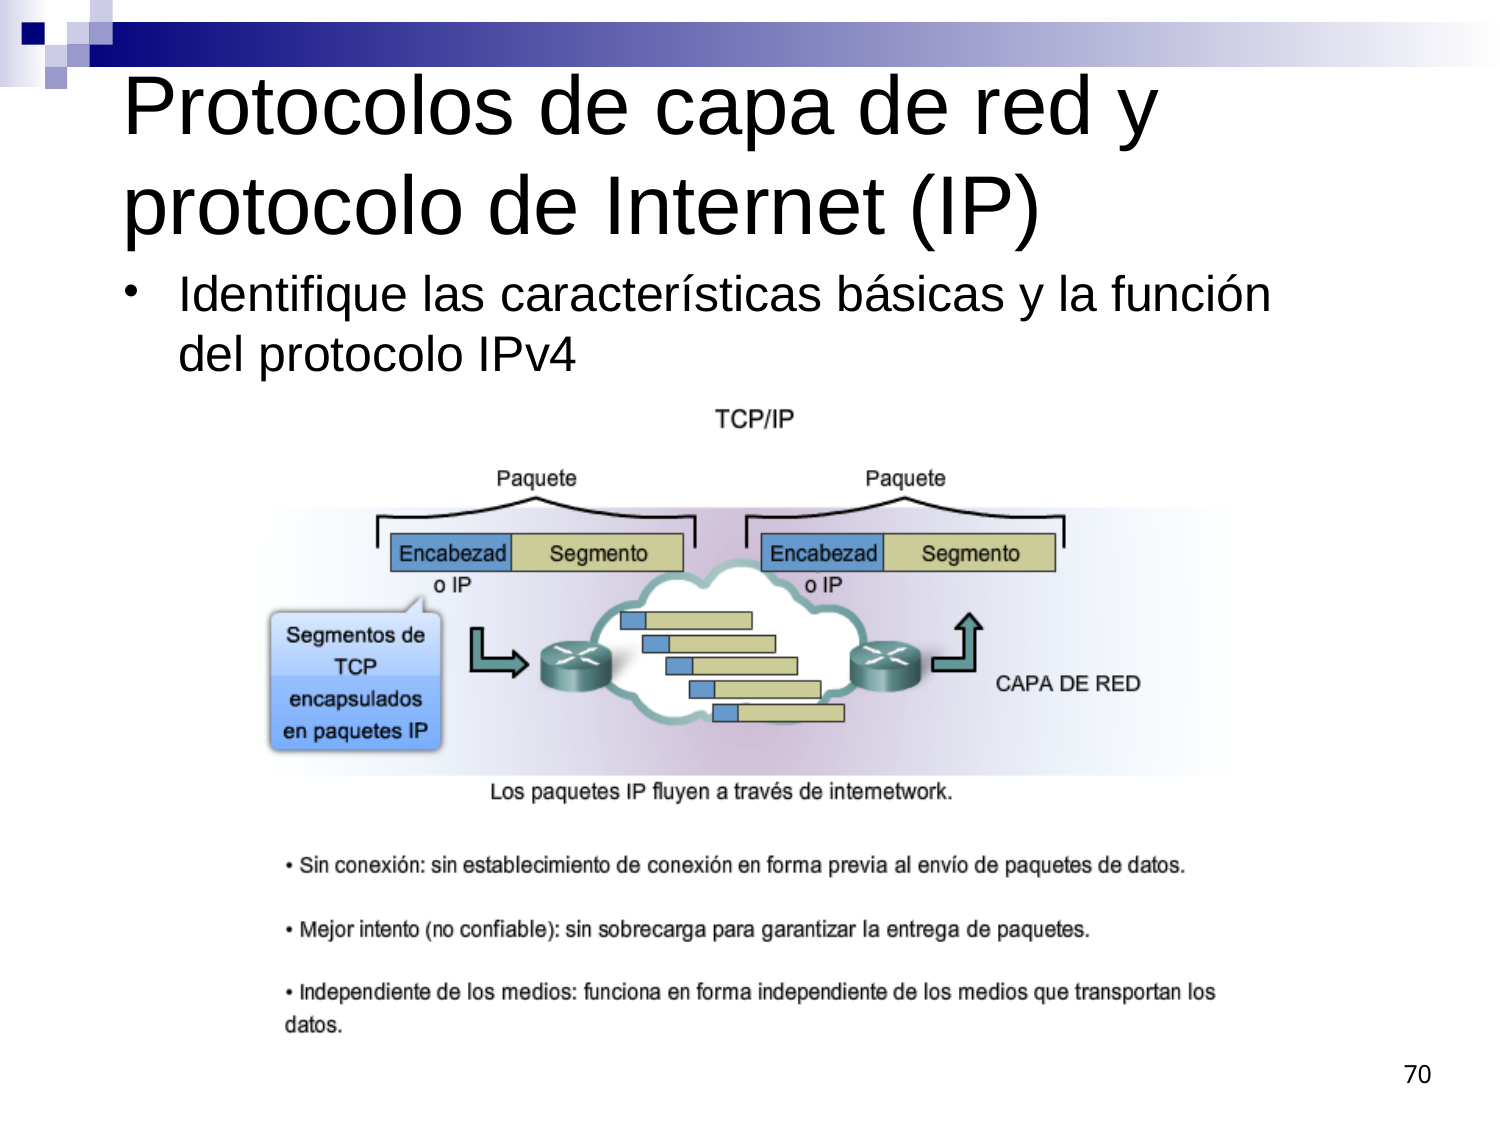

Protocolos de capa de red y protocolo de Internet (IP)
Identifique las características básicas y la función del protocolo IPv4